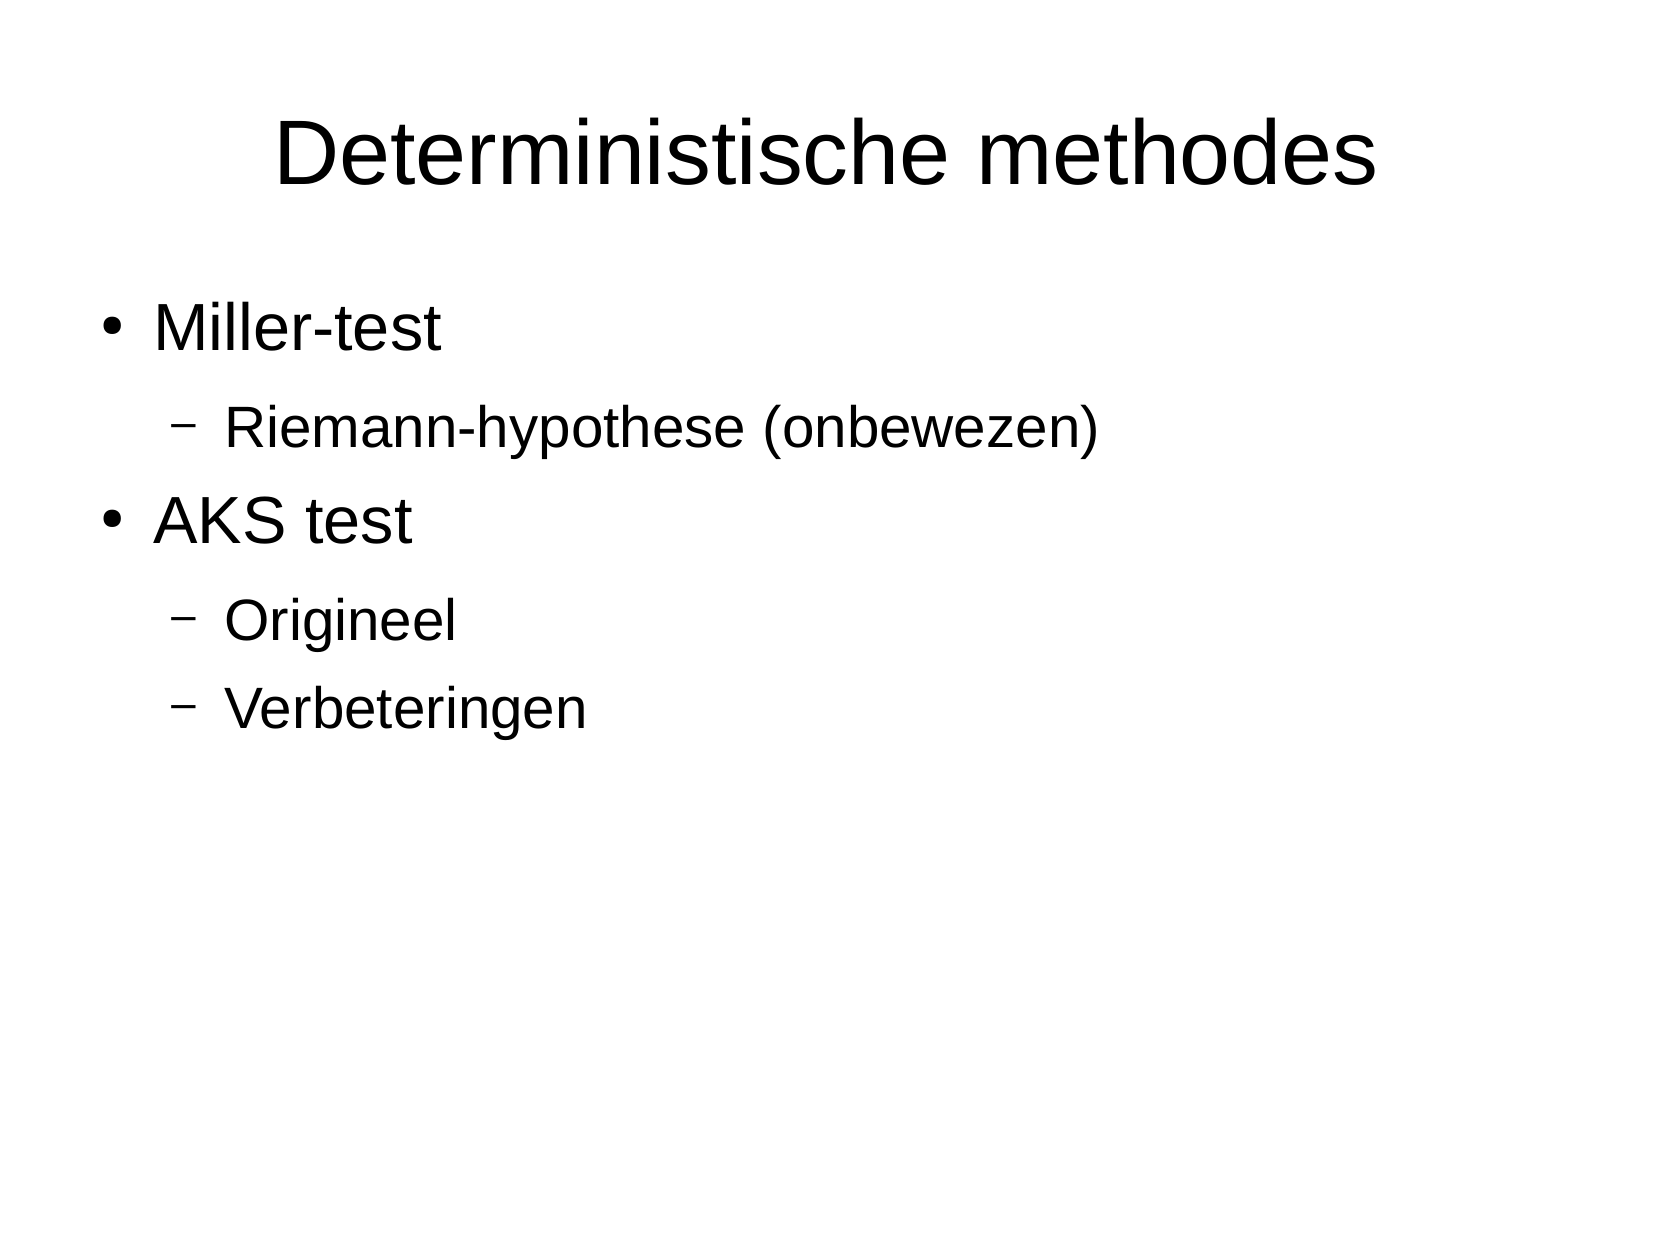

# Deterministische methodes
Miller-test
Riemann-hypothese (onbewezen)
AKS test
Origineel
Verbeteringen